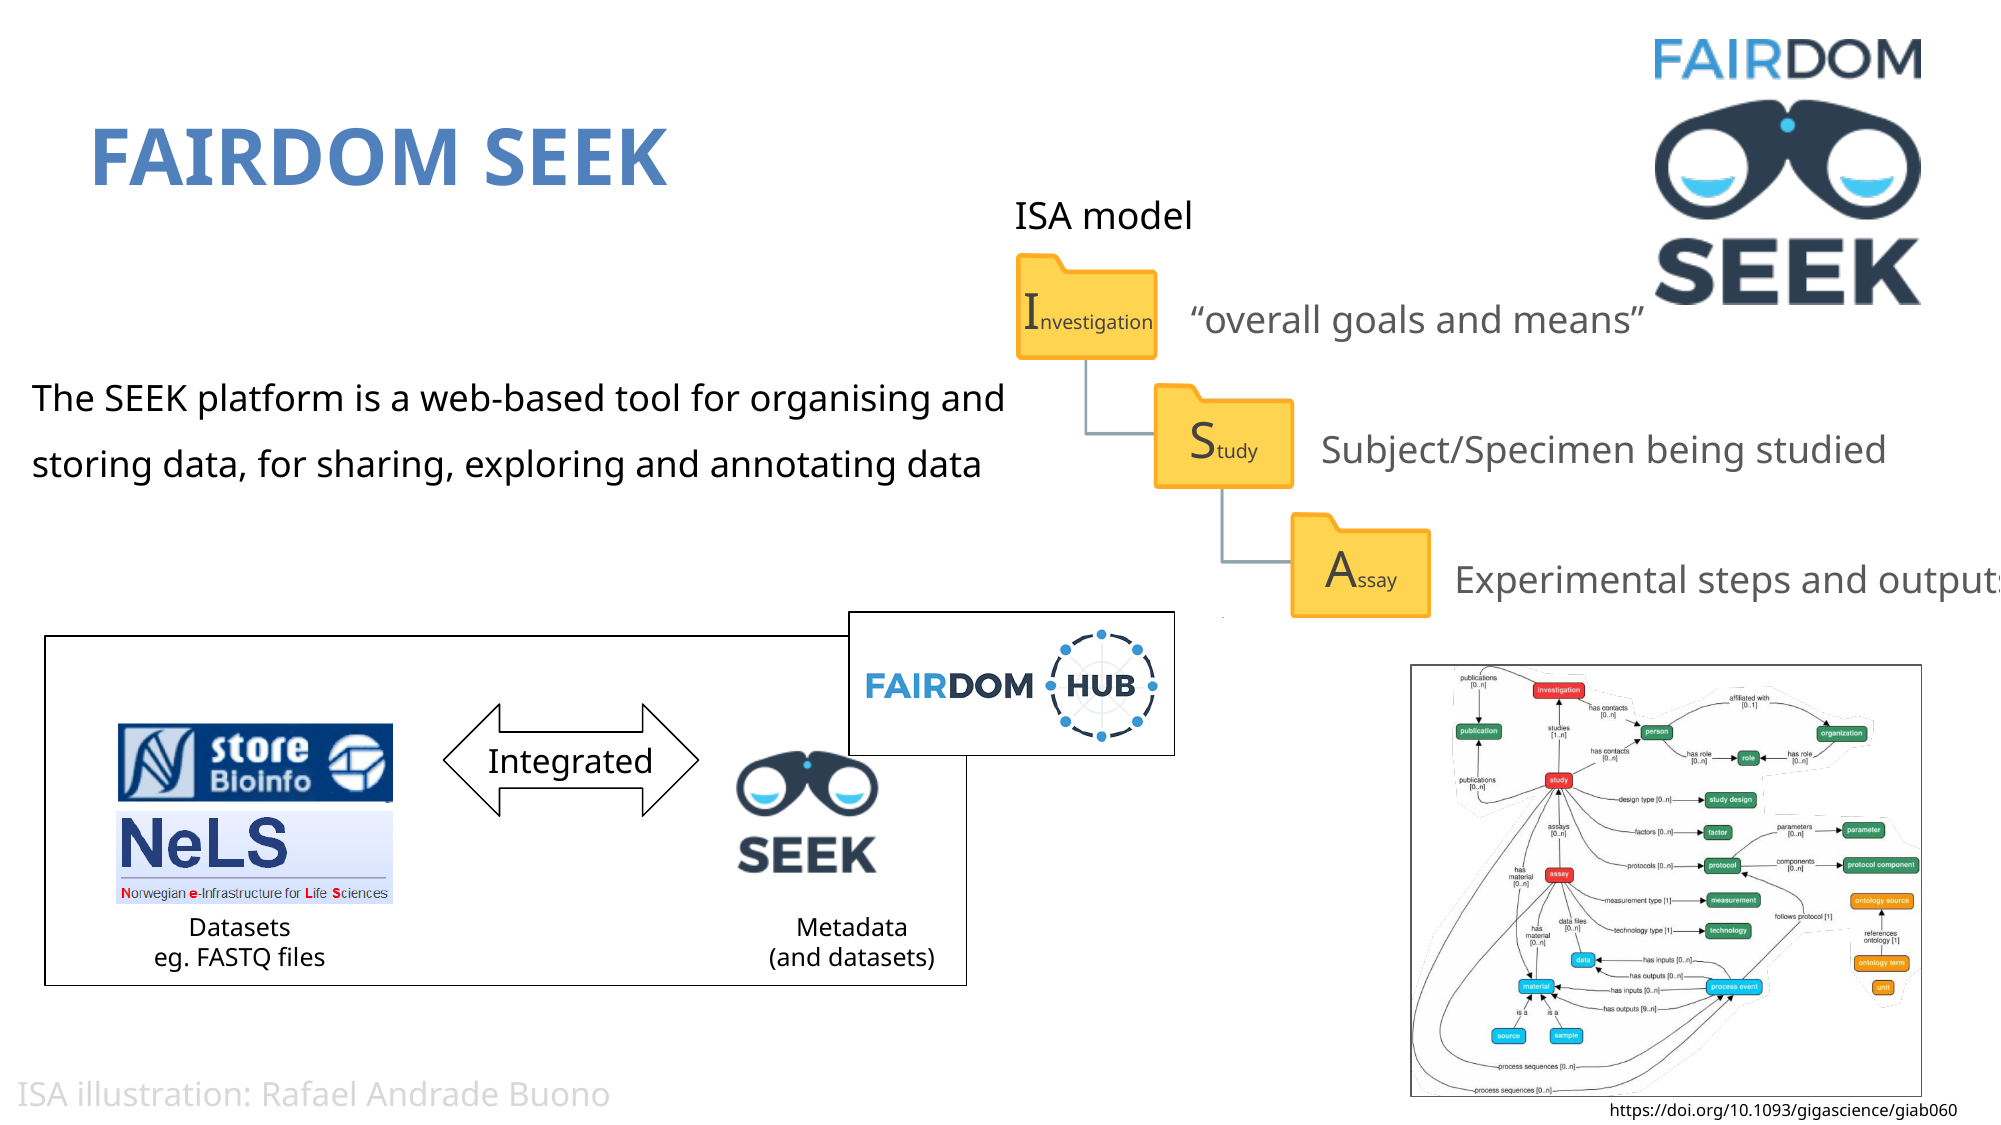

# FAIRDOM SEEK
ISA model
Investigation
Study
Assay
“overall goals and means”
Subject/Specimen being studied
Experimental steps and outputs
The SEEK platform is a web-based tool for organising and storing data, for sharing, exploring and annotating data
Integrated
Datasets
eg. FASTQ files
Metadata
(and datasets)
https://doi.org/10.1093/gigascience/giab060
ISA illustration: Rafael Andrade Buono